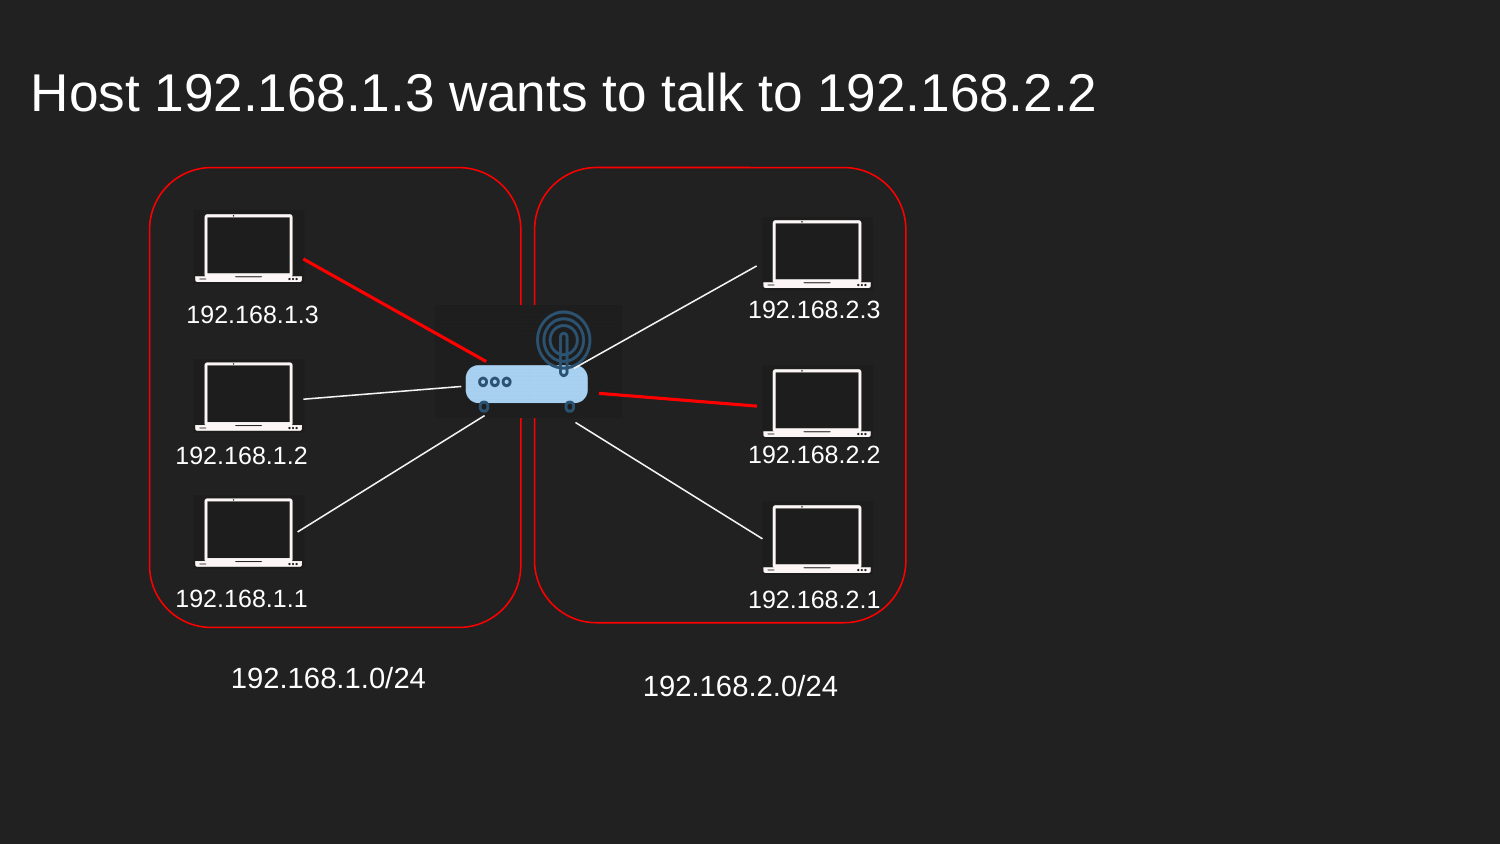

# Host 192.168.1.3 wants to talk to 192.168.2.2
192.168.2.3
192.168.1.3
192.168.2.2
192.168.1.2
192.168.1.1
192.168.2.1
192.168.1.0/24
192.168.2.0/24